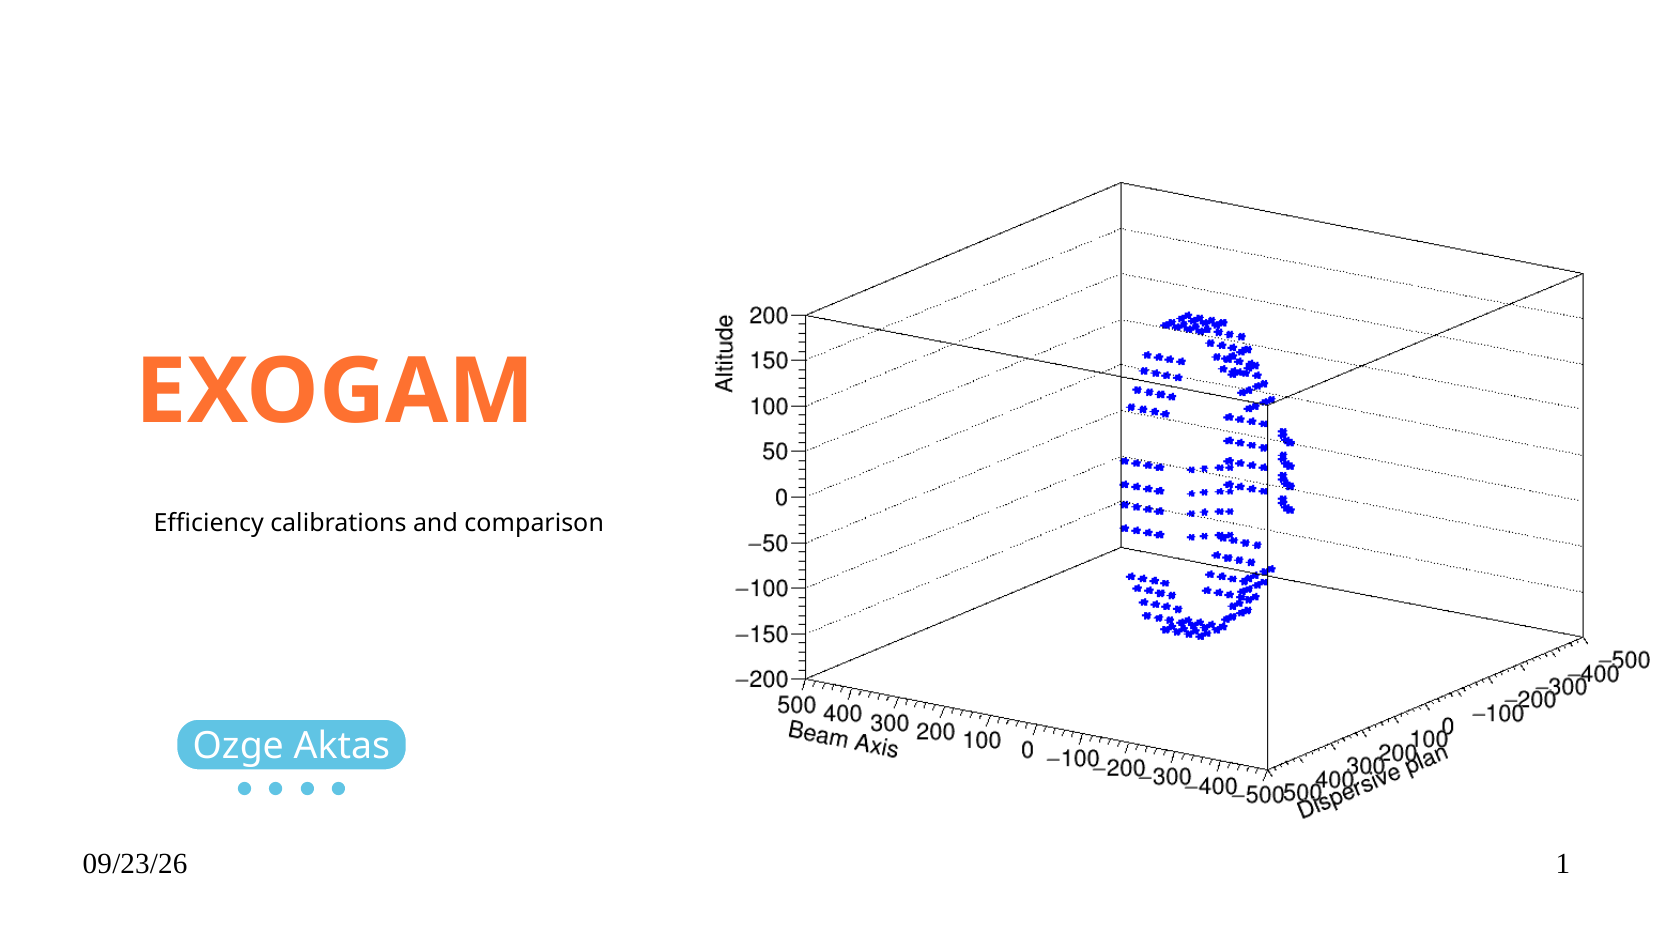

CANDY
EXOGAM
# Efficiency calibrations and comparison
Ozge Aktas
1